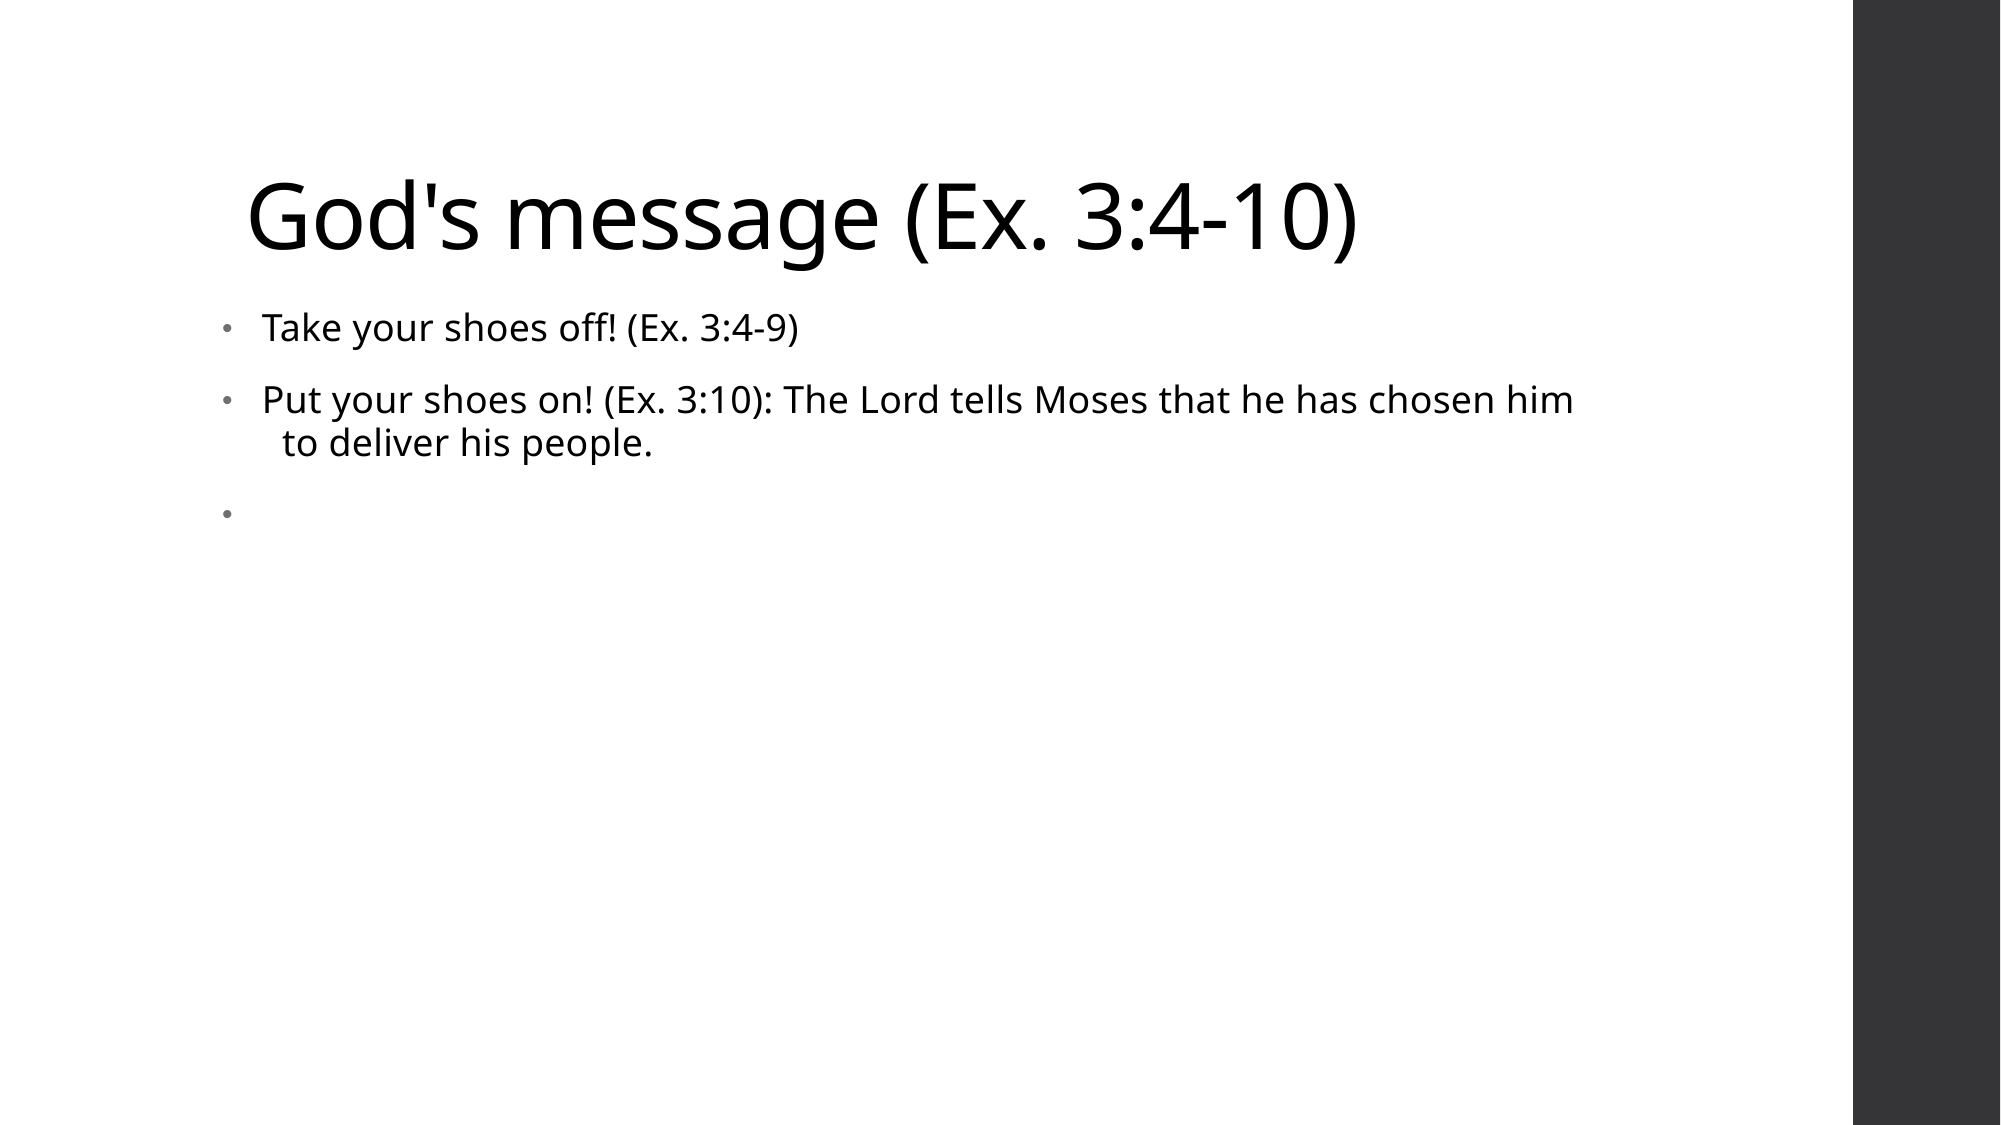

# God's message (Ex. 3:4-10)
 Take your shoes off! (Ex. 3:4-9)
 Put your shoes on! (Ex. 3:10): The Lord tells Moses that he has chosen him to deliver his people.